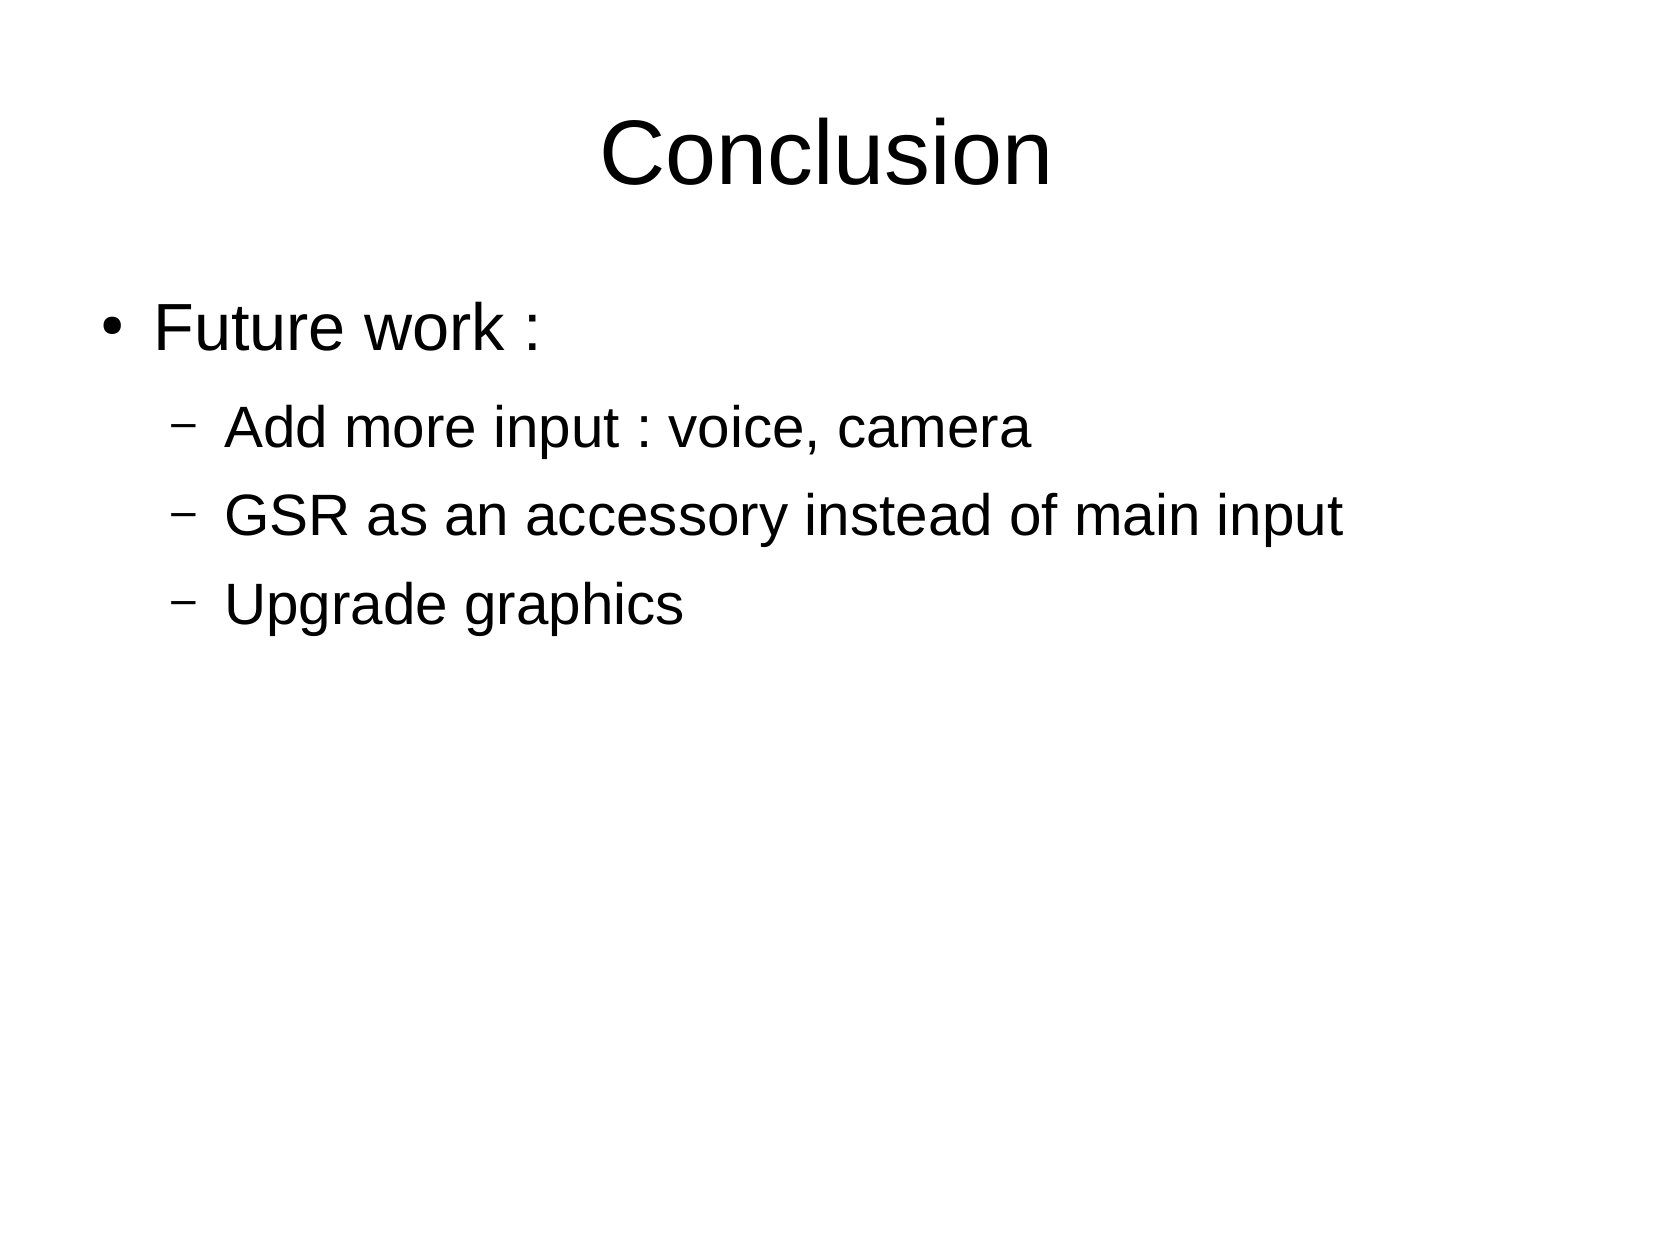

# Conclusion
Future work :
Add more input : voice, camera
GSR as an accessory instead of main input
Upgrade graphics